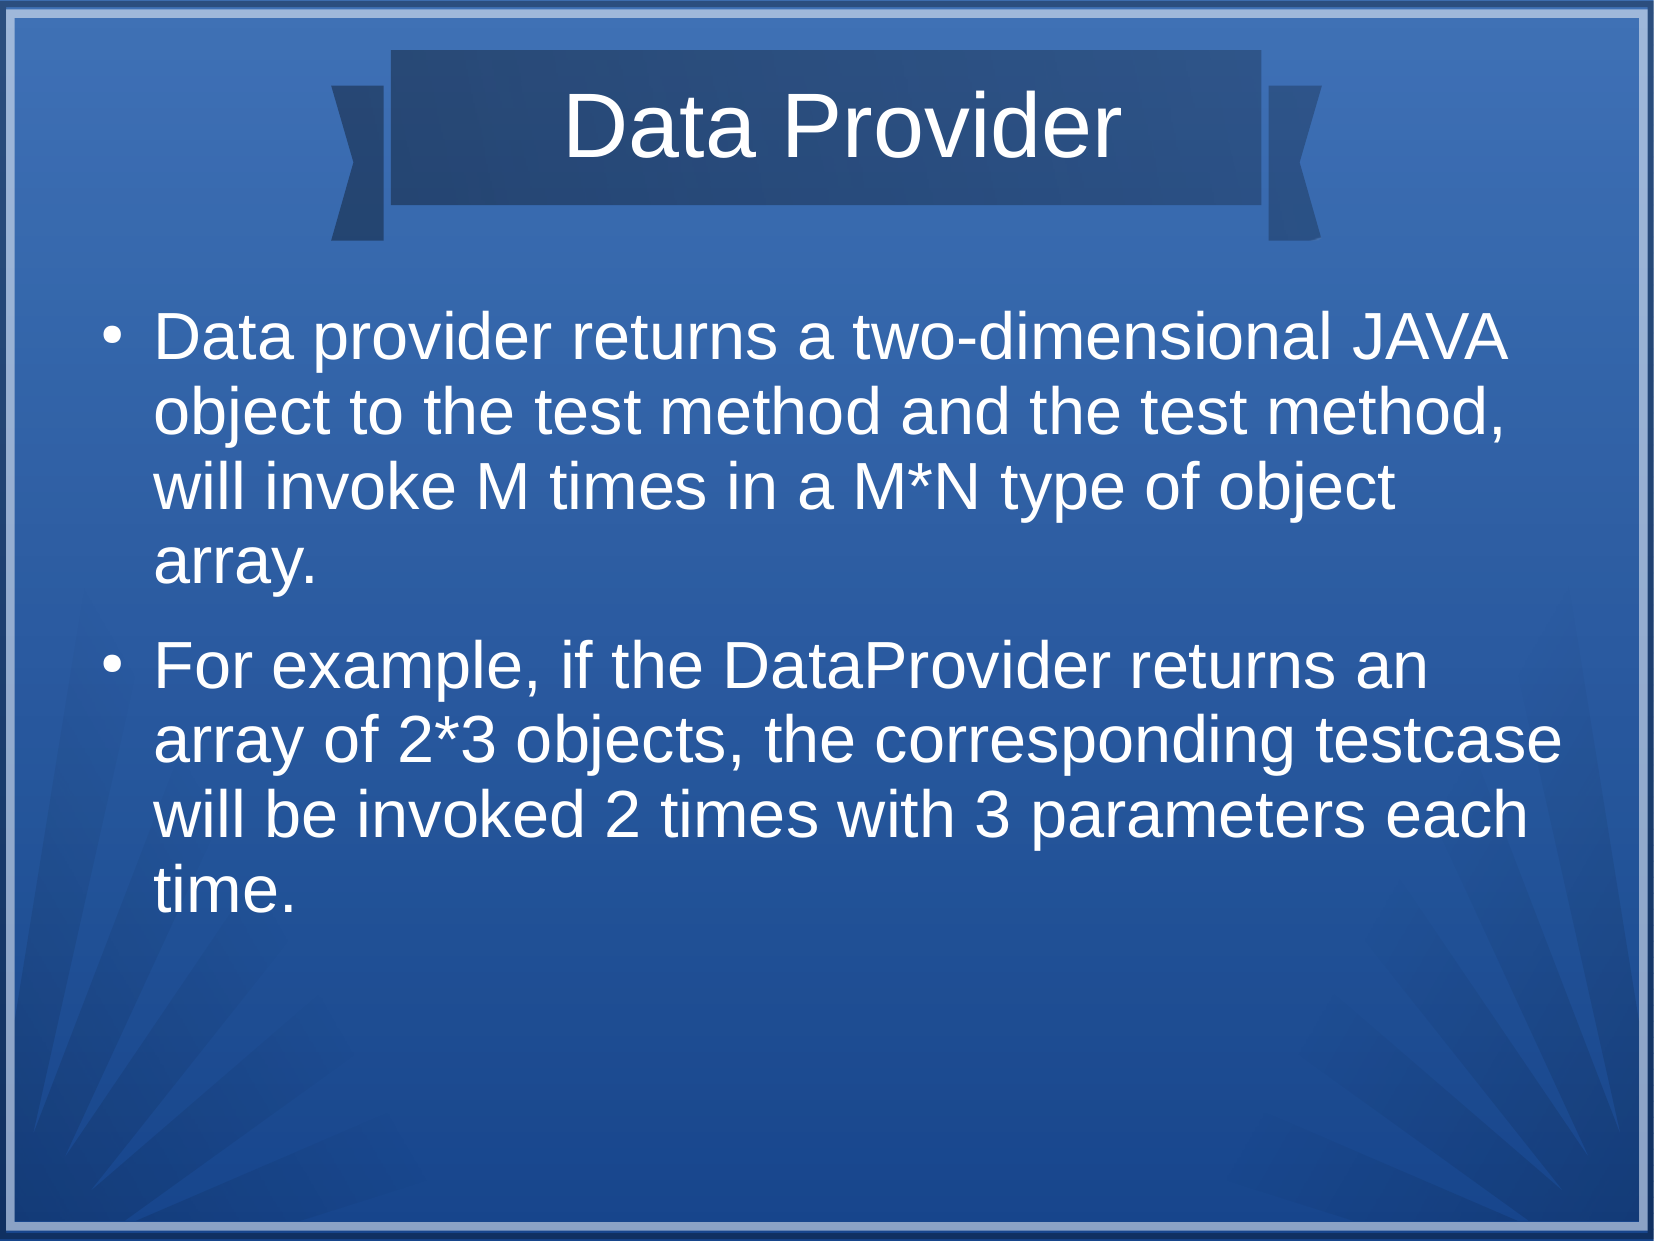

# Data Provider
Data provider returns a two-dimensional JAVA object to the test method and the test method, will invoke M times in a M*N type of object array.
For example, if the DataProvider returns an array of 2*3 objects, the corresponding testcase will be invoked 2 times with 3 parameters each time.